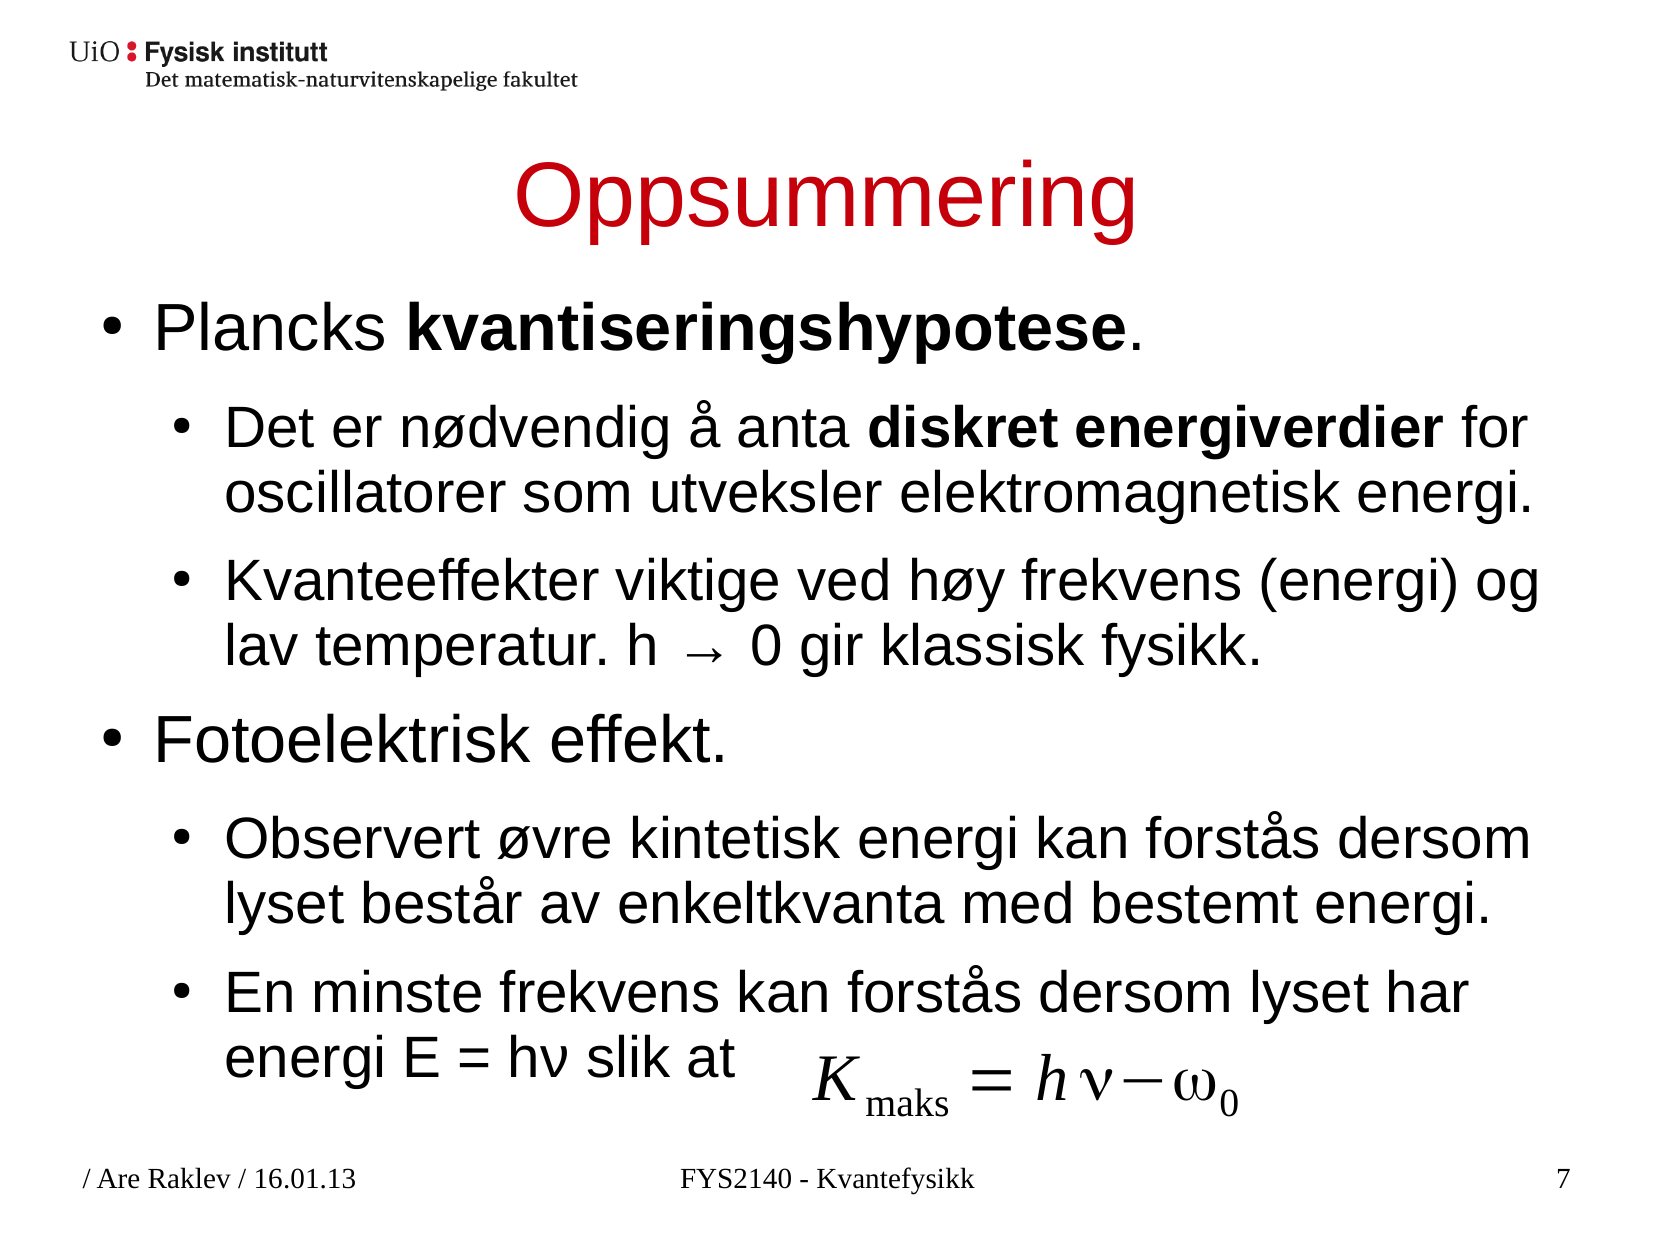

# Oppsummering
Plancks kvantiseringshypotese.
Det er nødvendig å anta diskret energiverdier for oscillatorer som utveksler elektromagnetisk energi.
Kvanteeffekter viktige ved høy frekvens (energi) og lav temperatur. h → 0 gir klassisk fysikk.
Fotoelektrisk effekt.
Observert øvre kintetisk energi kan forstås dersom lyset består av enkeltkvanta med bestemt energi.
En minste frekvens kan forstås dersom lyset har energi E = hν slik at
/ Are Raklev / 16.01.13
FYS2140 - Kvantefysikk
7